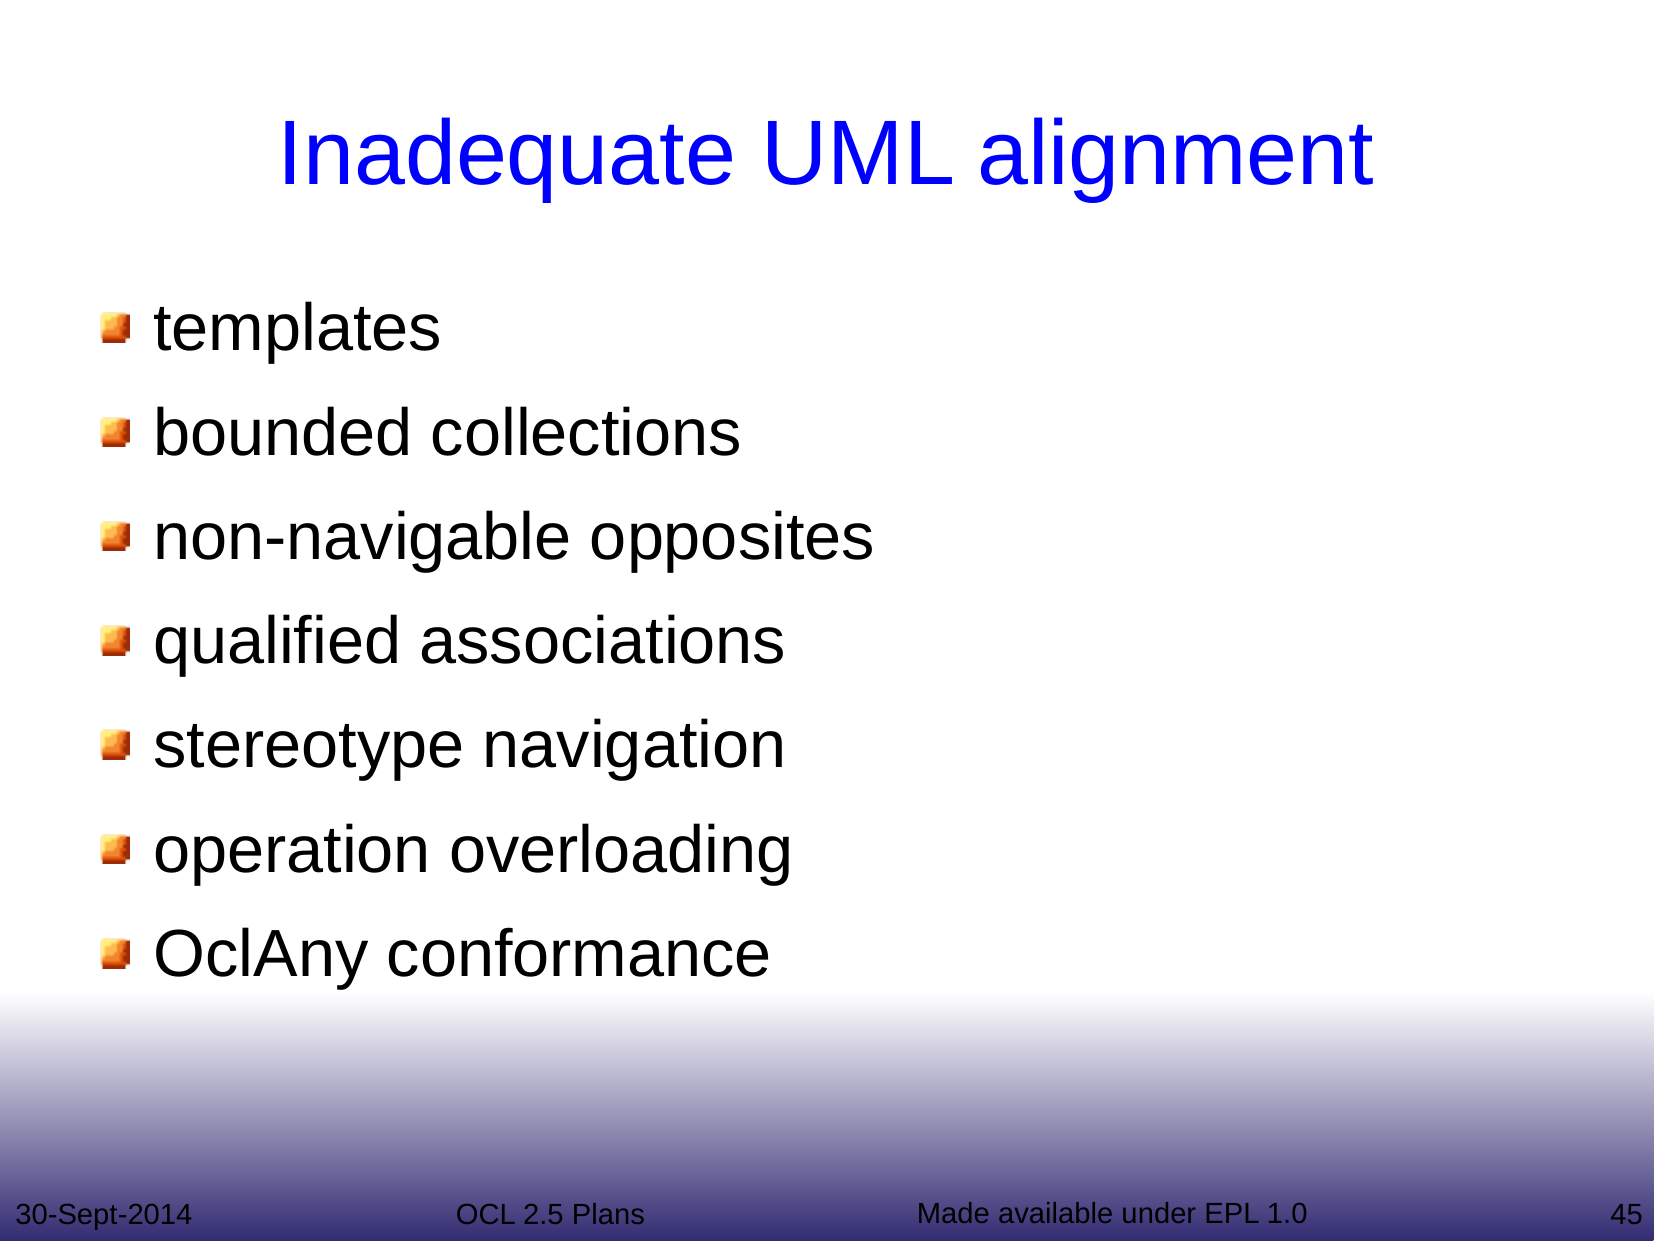

# Inadequate UML alignment
templates
bounded collections
non-navigable opposites
qualified associations
stereotype navigation
operation overloading
OclAny conformance
30-Sept-2014
OCL 2.5 Plans
45